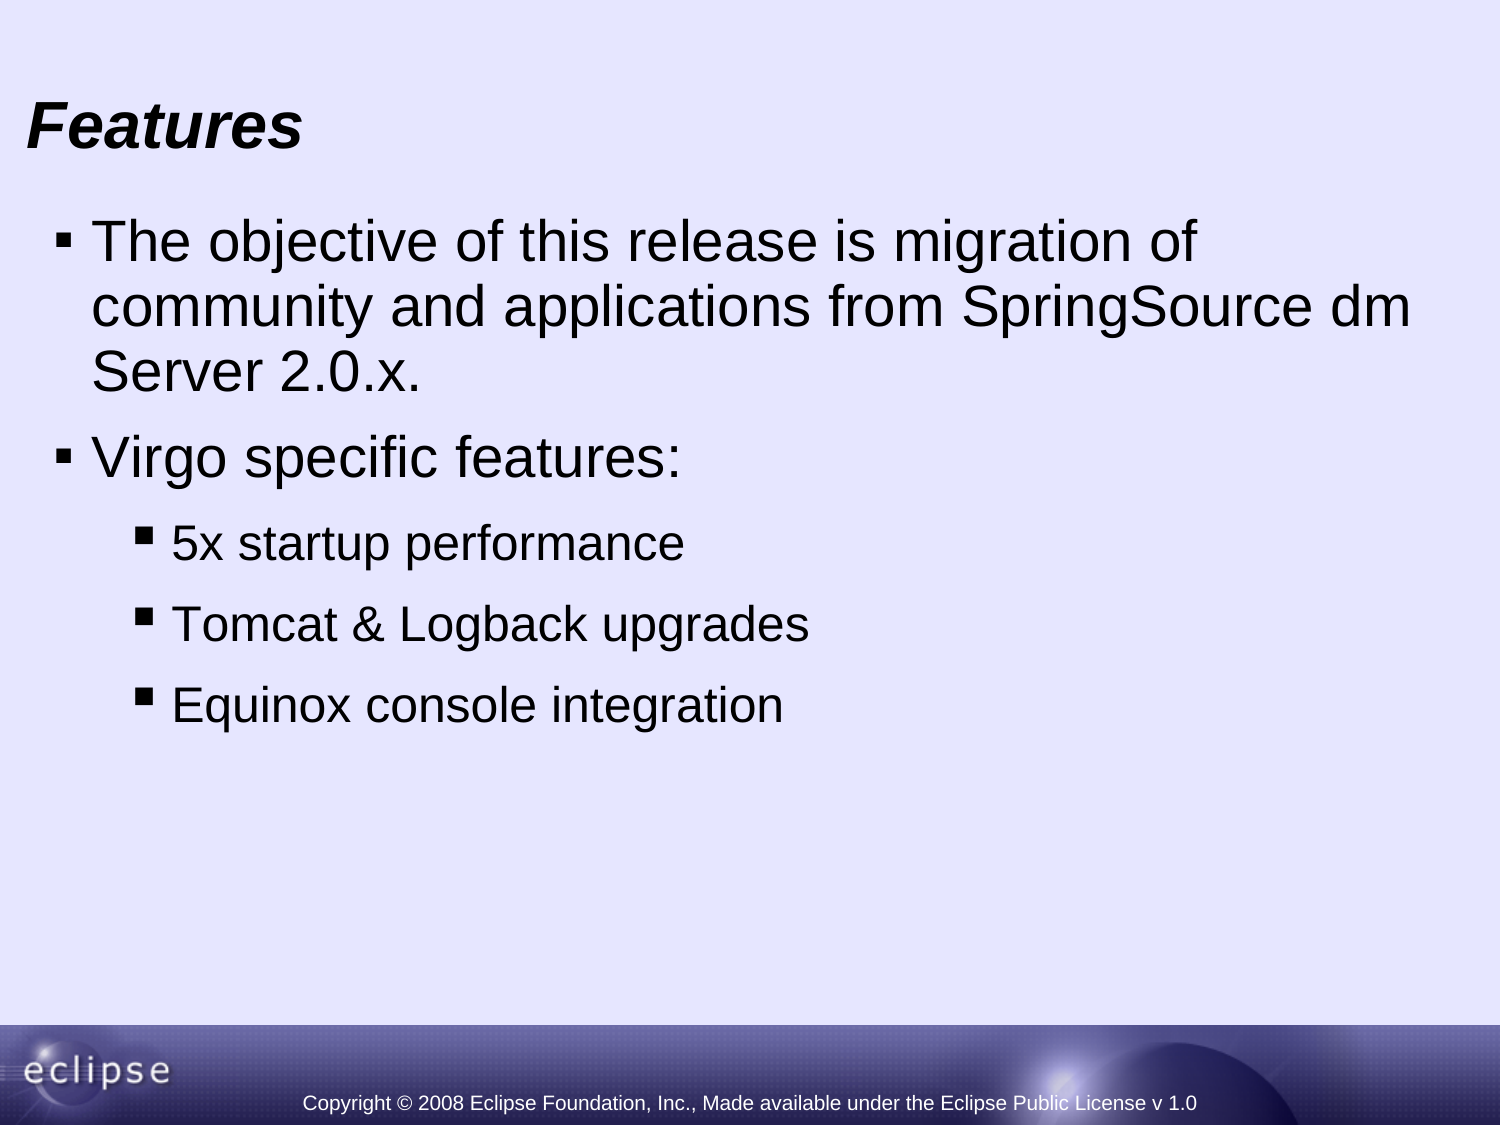

# Features
The objective of this release is migration of community and applications from SpringSource dm Server 2.0.x.
Virgo specific features:
5x startup performance
Tomcat & Logback upgrades
Equinox console integration